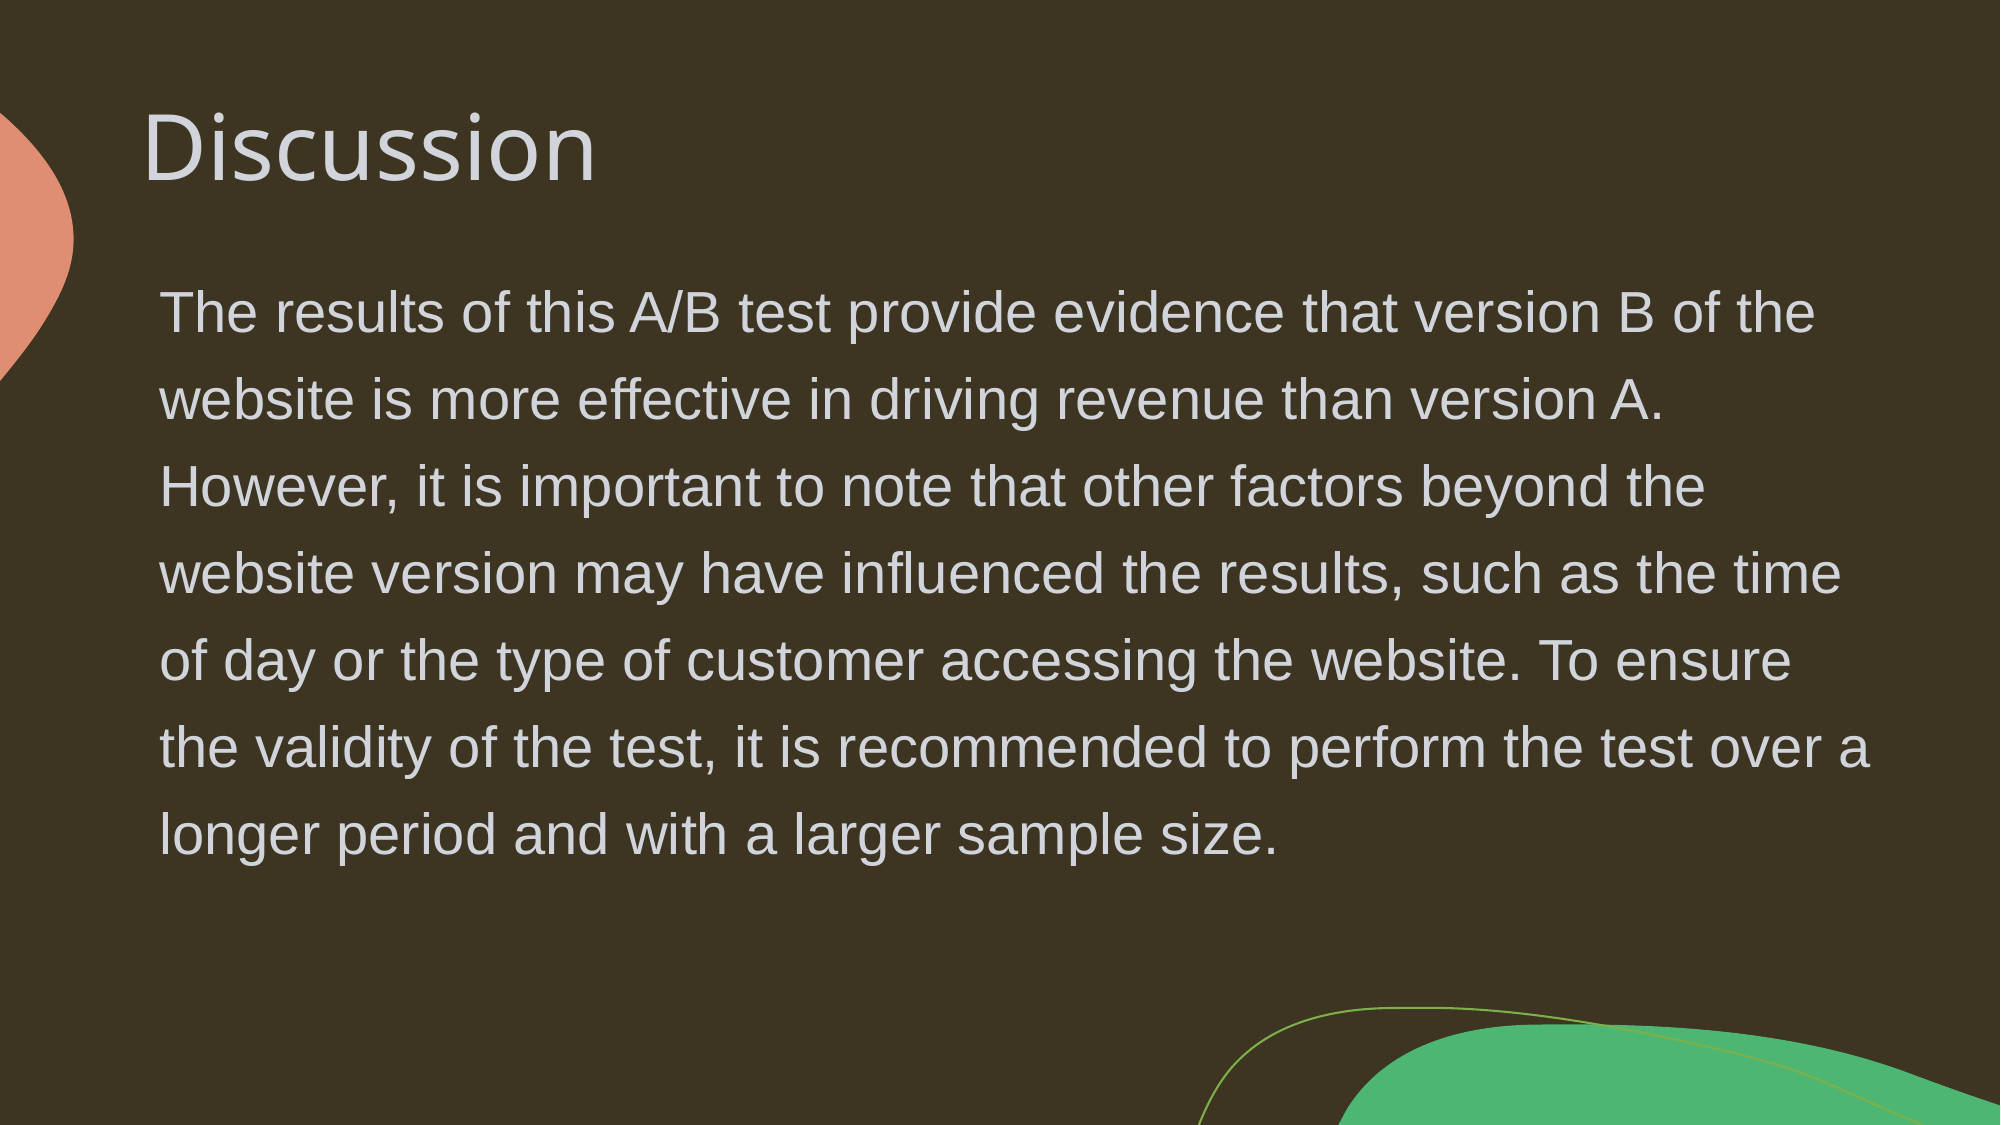

# Discussion
The results of this A/B test provide evidence that version B of the website is more effective in driving revenue than version A. However, it is important to note that other factors beyond the website version may have influenced the results, such as the time of day or the type of customer accessing the website. To ensure the validity of the test, it is recommended to perform the test over a longer period and with a larger sample size.